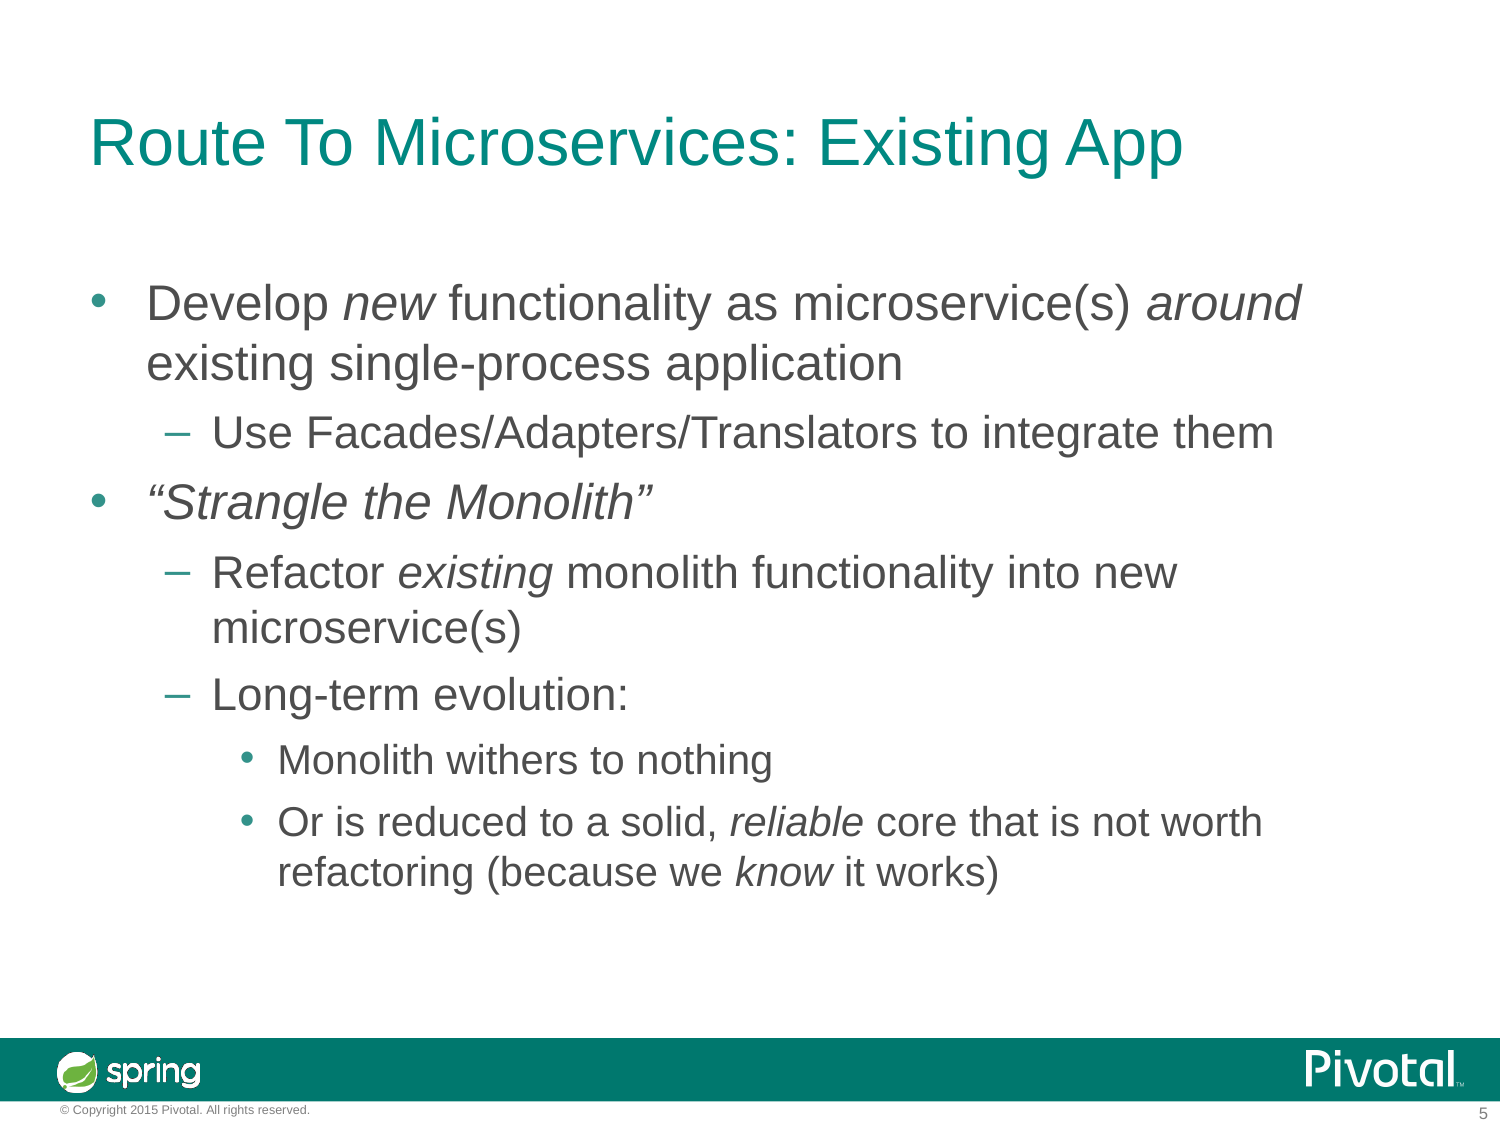

# Route To Microservices: Existing App
Develop new functionality as microservice(s) around existing single-process application
Use Facades/Adapters/Translators to integrate them
“Strangle the Monolith”
Refactor existing monolith functionality into new microservice(s)
Long-term evolution:
Monolith withers to nothing
Or is reduced to a solid, reliable core that is not worth refactoring (because we know it works)